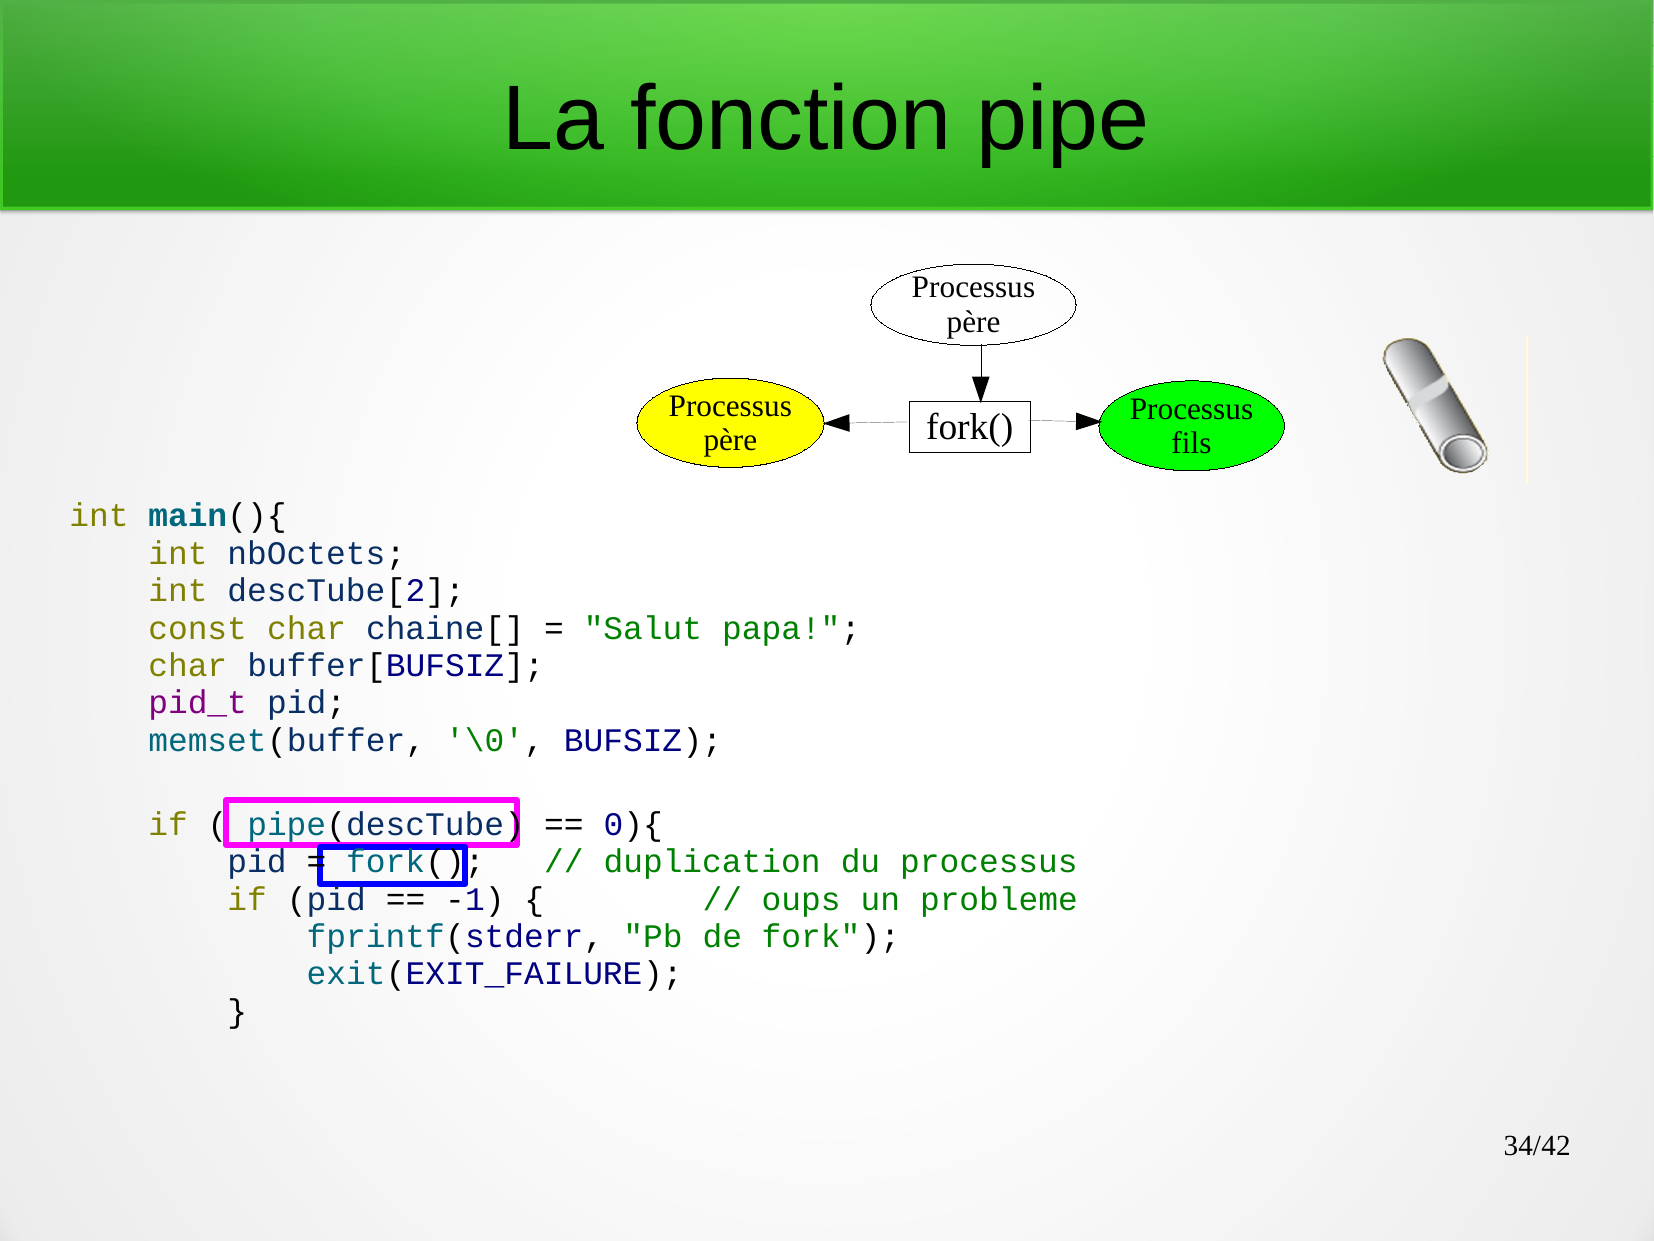

# La fonction pipe
Processus
père
Processus
père
Processus
fils
fork()
34